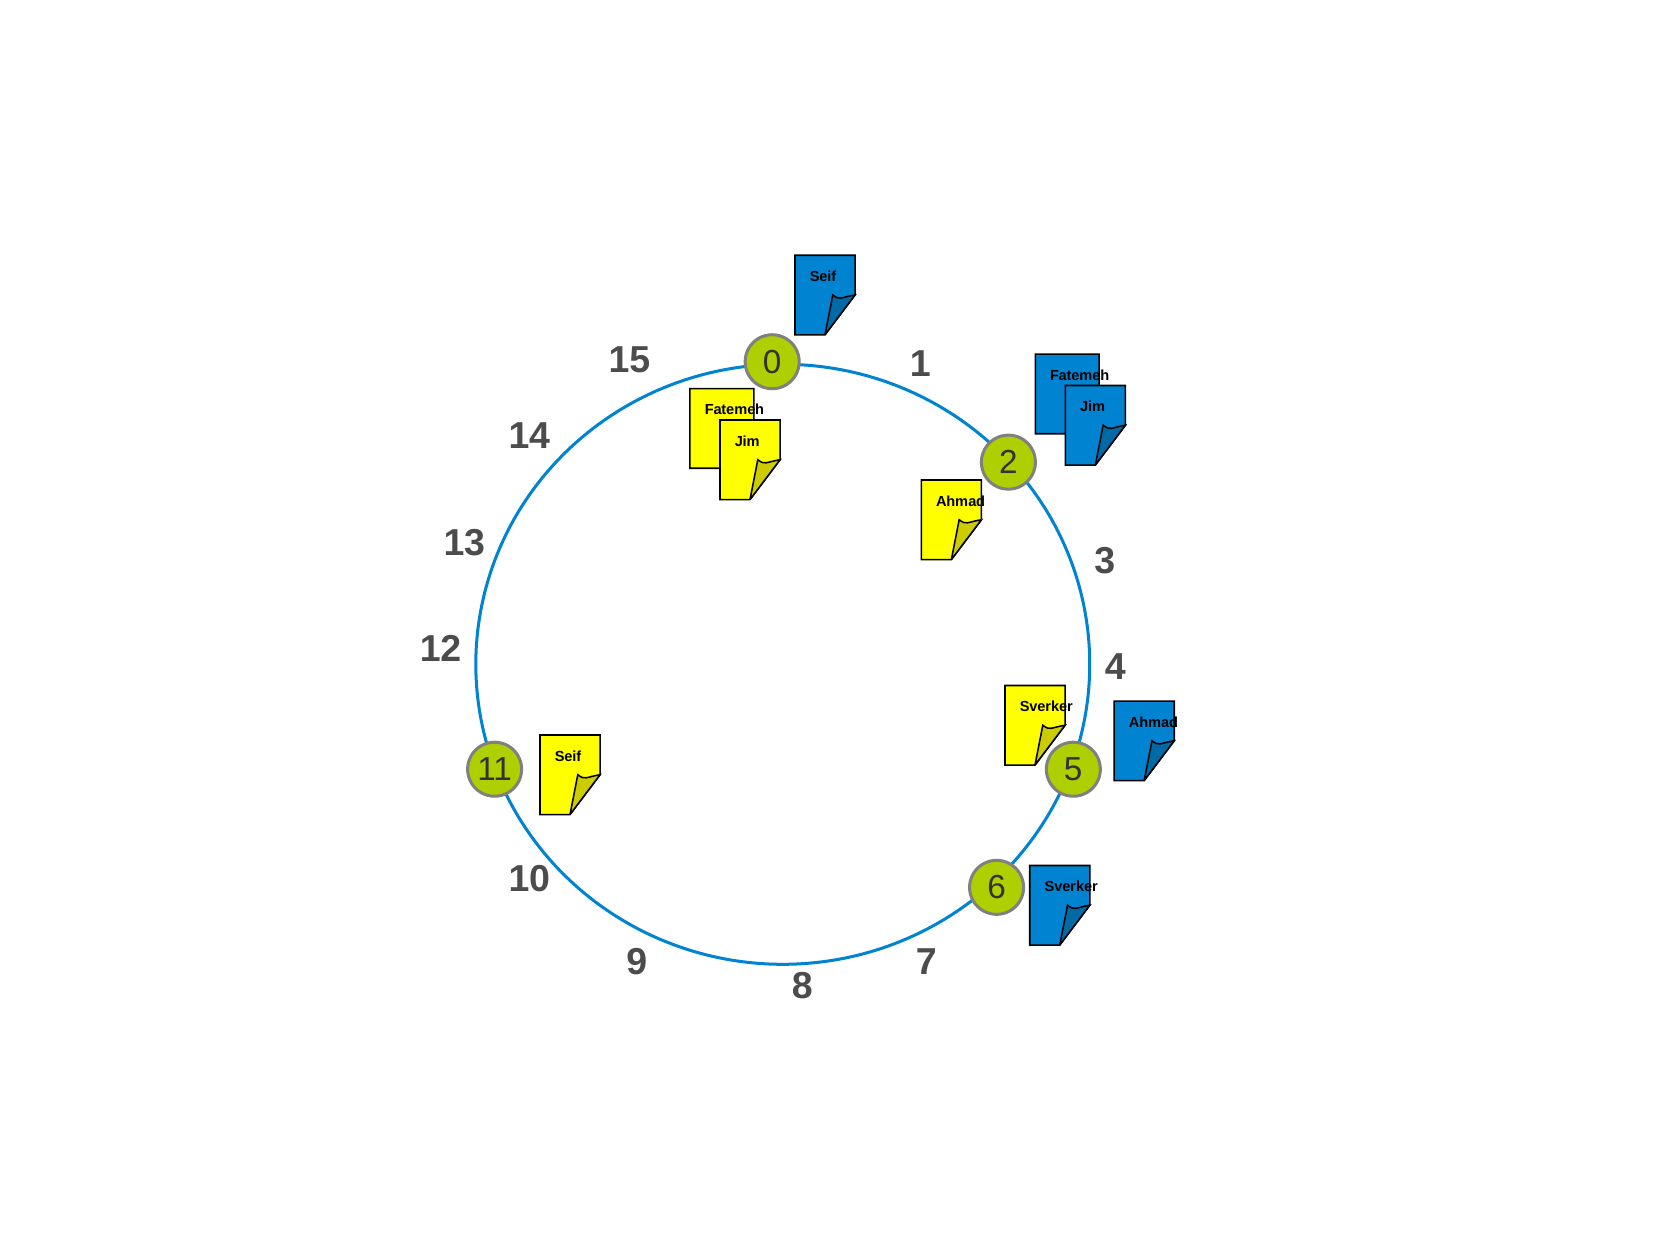

Seif
15
0
1
Fatemeh
Jim
Fatemeh
14
Jim
2
Ahmad
13
3
12
4
Sverker
Ahmad
Seif
11
5
10
6
Sverker
9
7
8